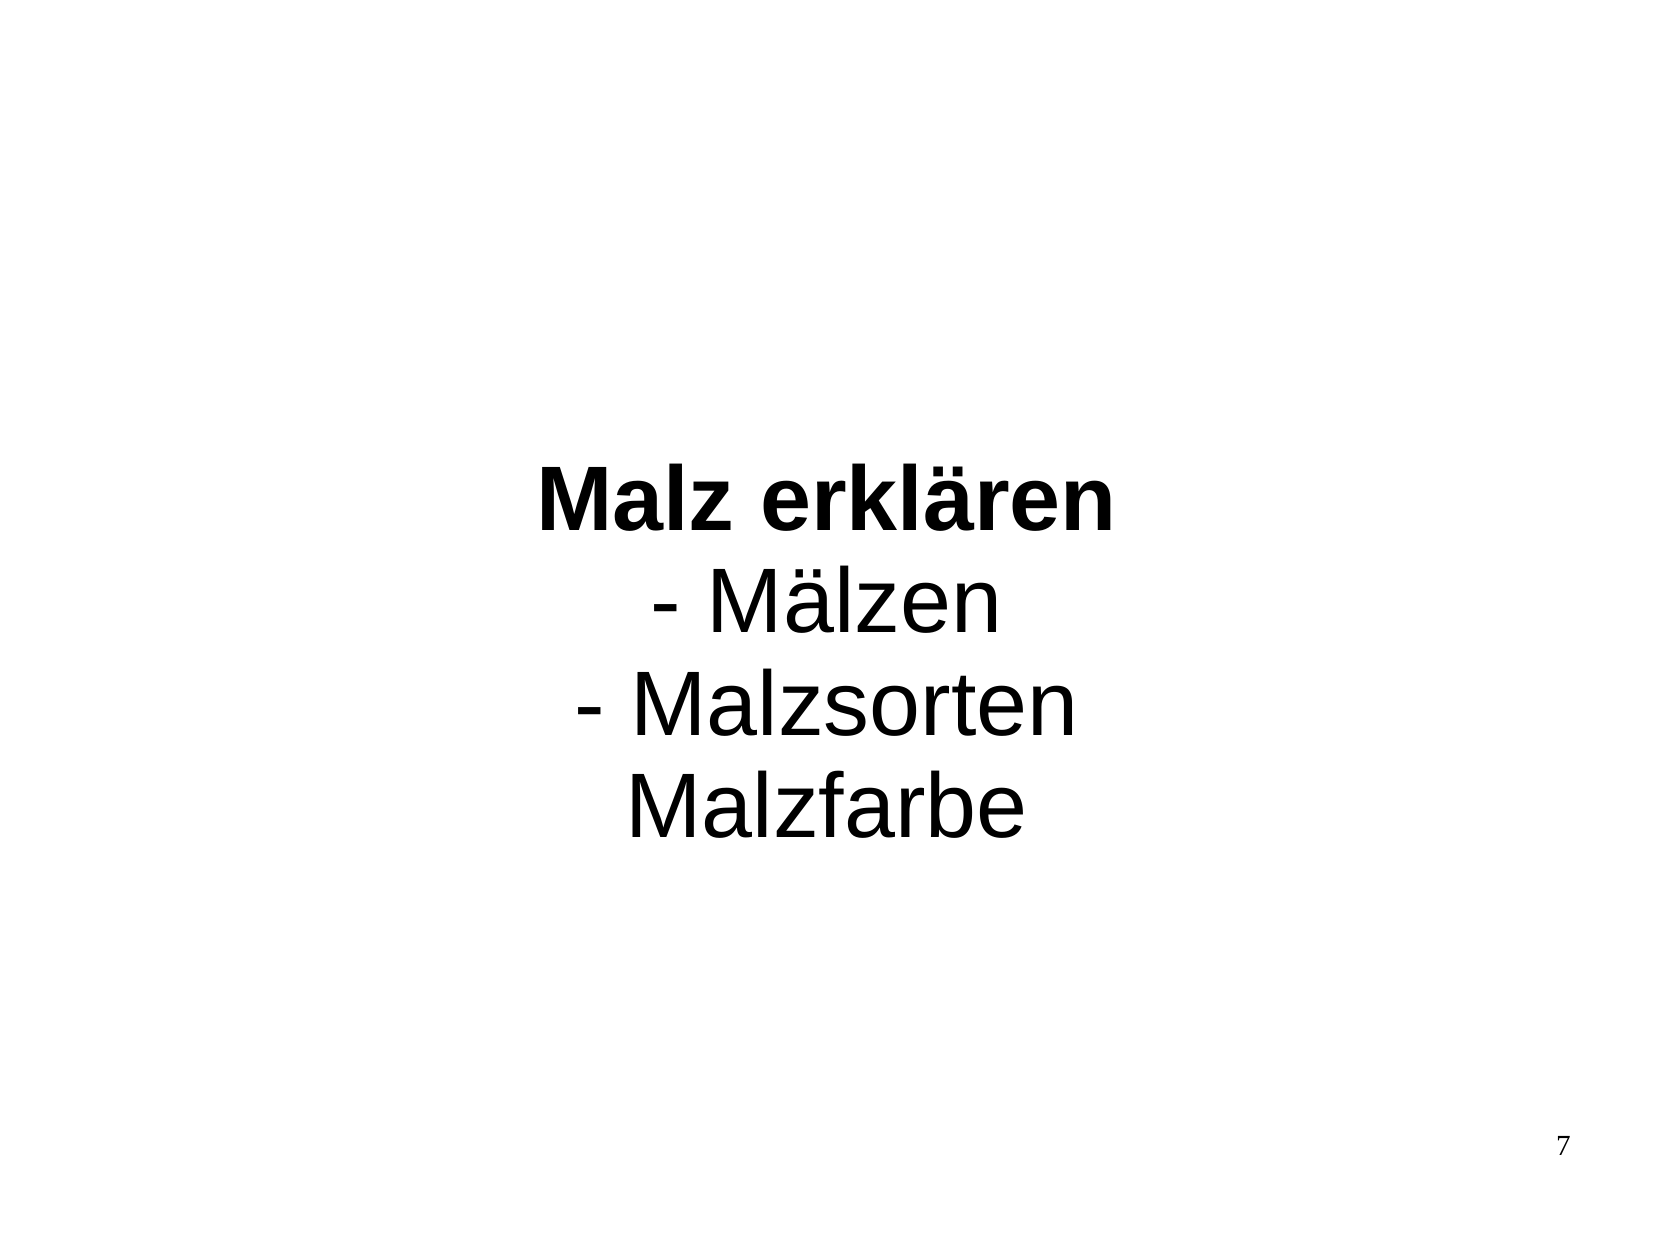

# Malz erklären - Mälzen - Malzsorten Malzfarbe
7